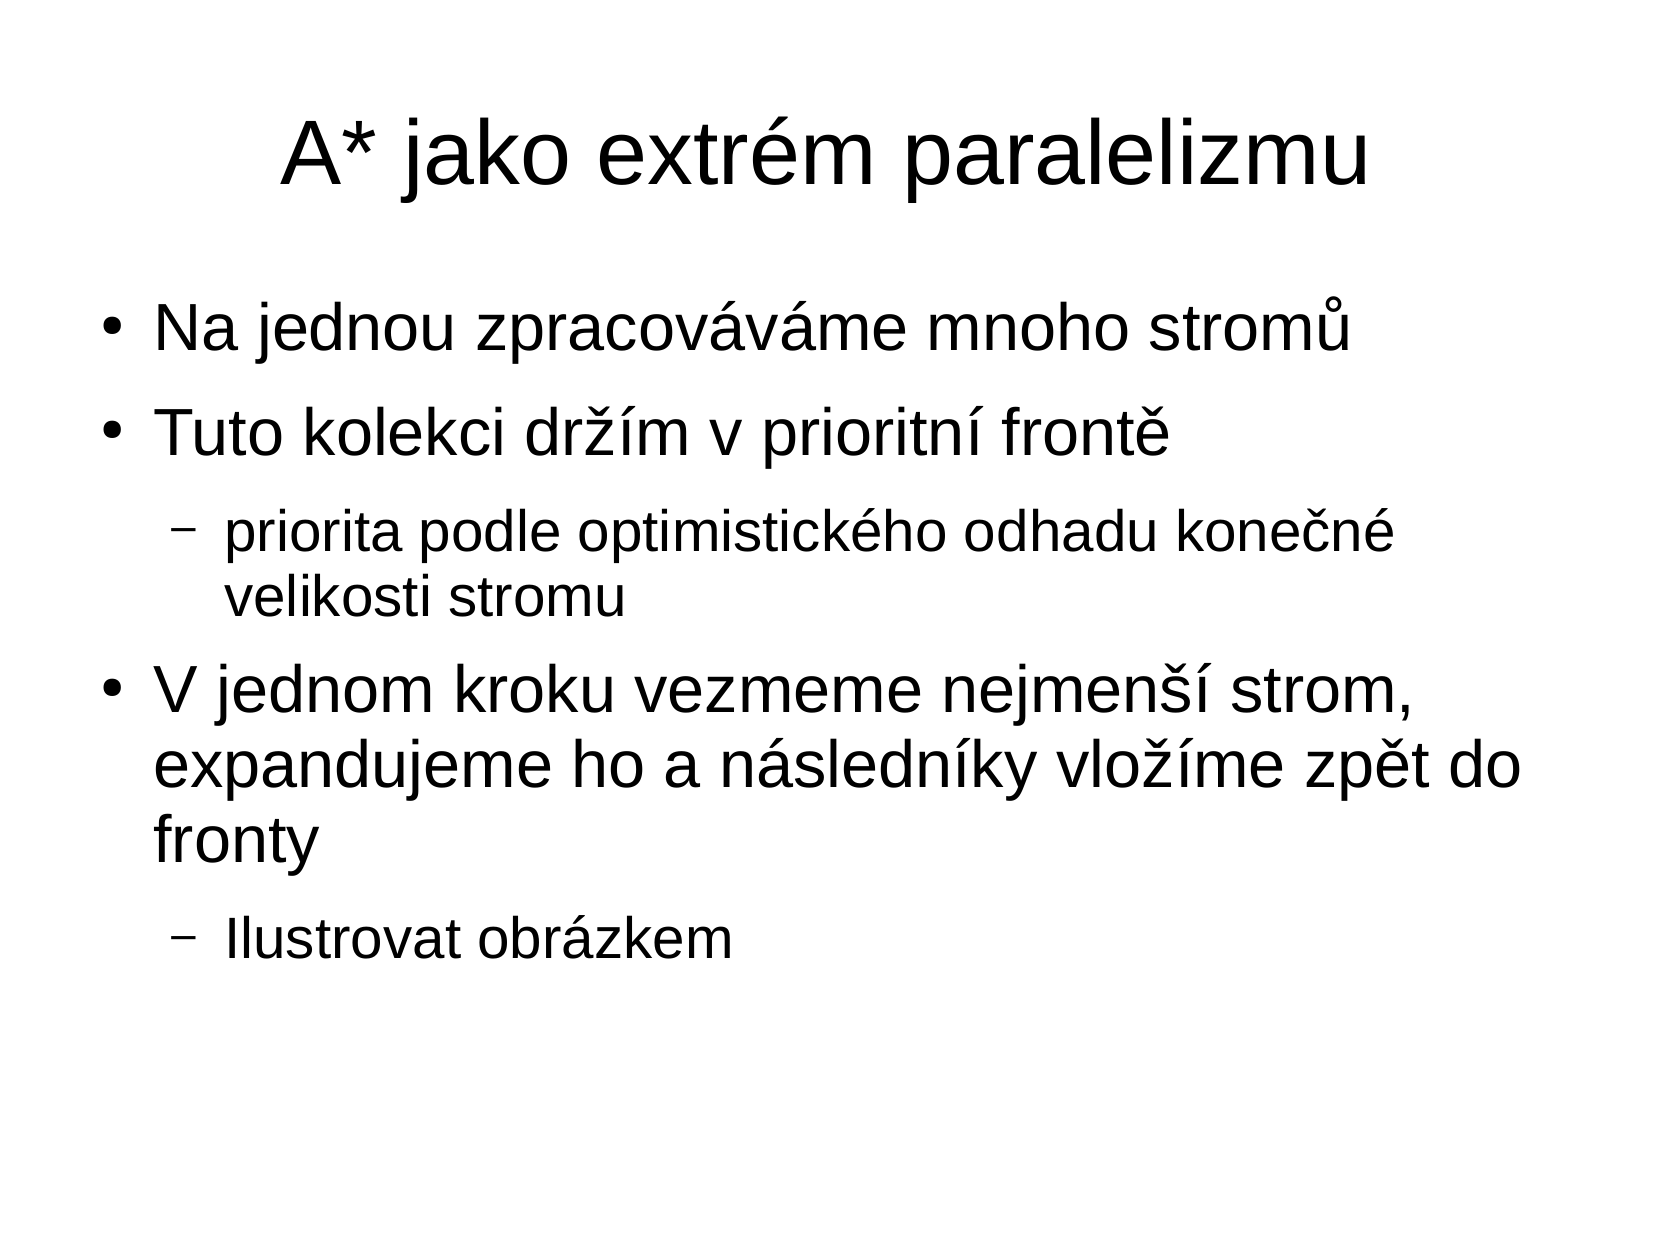

# A* jako extrém paralelizmu
Na jednou zpracováváme mnoho stromů
Tuto kolekci držím v prioritní frontě
priorita podle optimistického odhadu konečné velikosti stromu
V jednom kroku vezmeme nejmenší strom, expandujeme ho a následníky vložíme zpět do fronty
Ilustrovat obrázkem